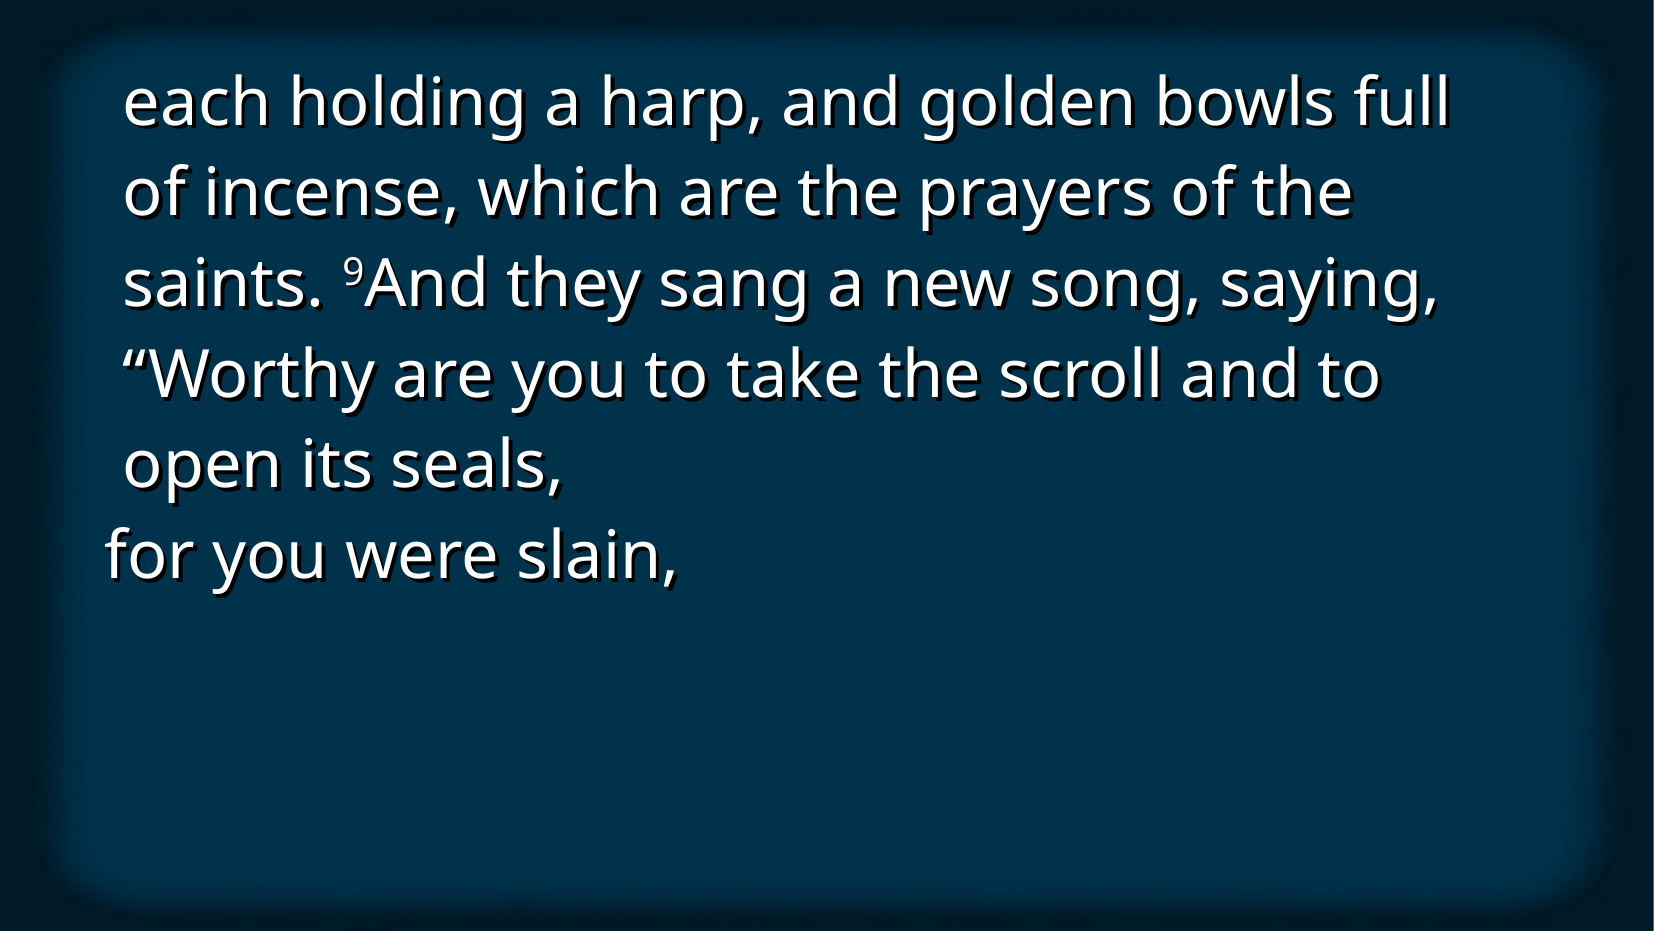

each holding a harp, and golden bowls full of incense, which are the prayers of the saints. 9And they sang a new song, saying, “Worthy are you to take the scroll and to open its seals,
for you were slain,